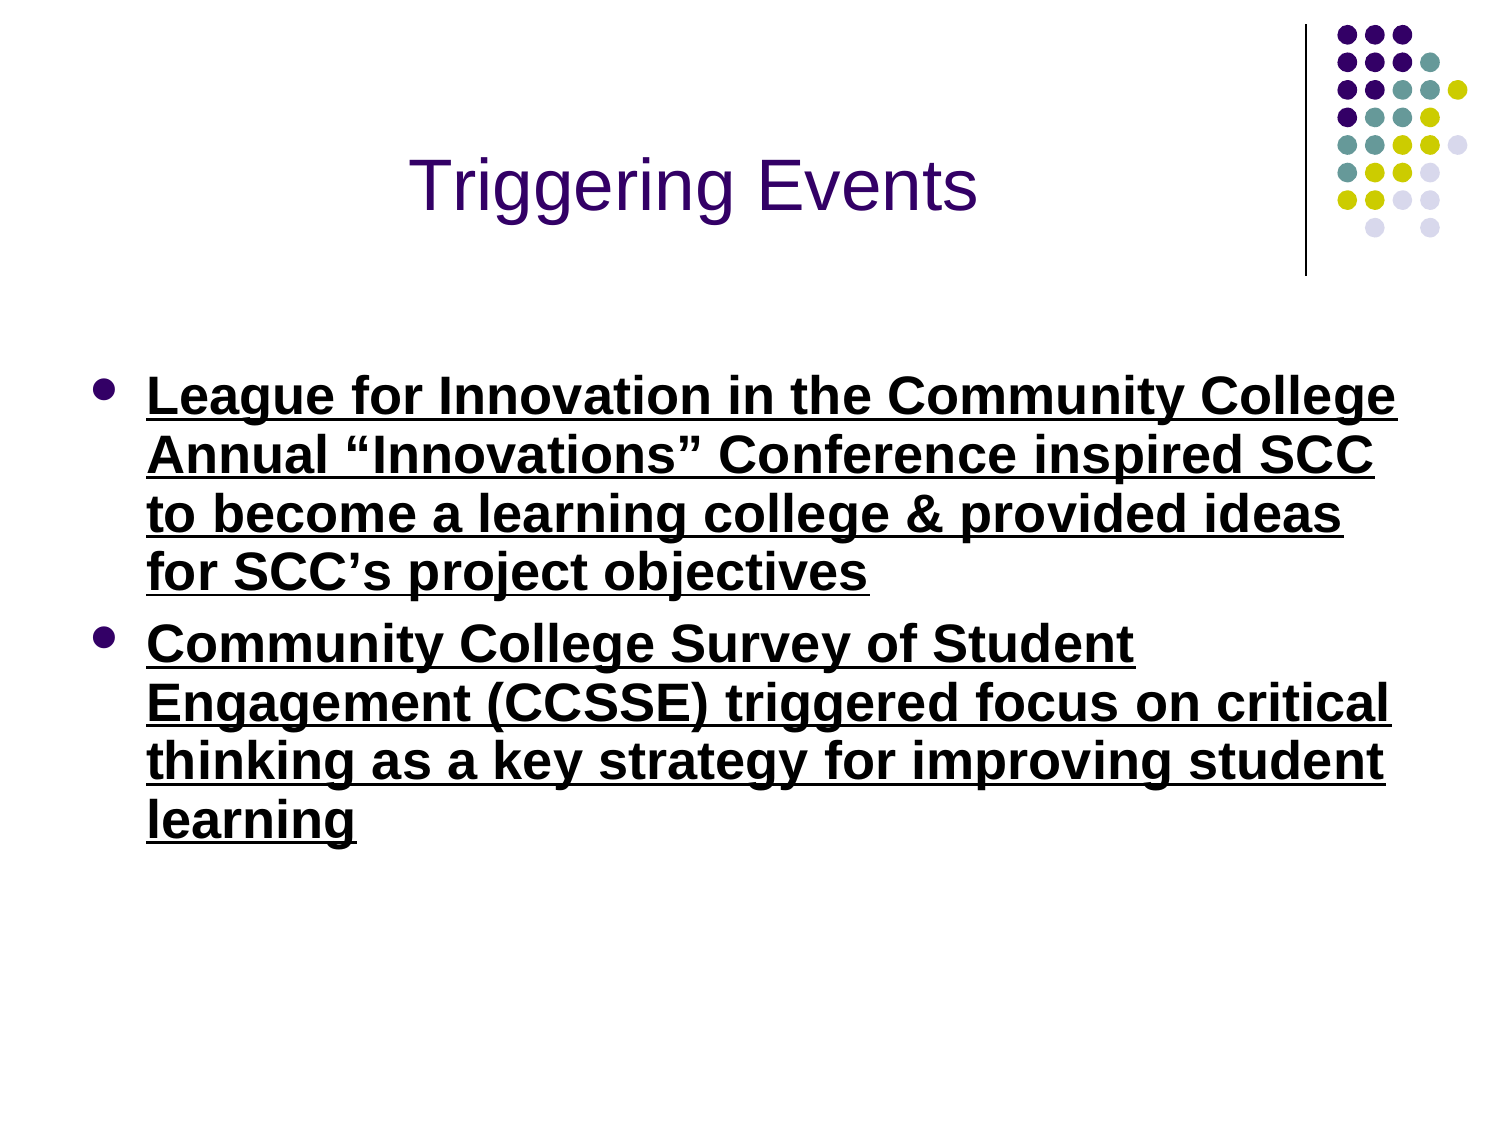

# Triggering Events
League for Innovation in the Community College Annual “Innovations” Conference inspired SCC to become a learning college & provided ideas for SCC’s project objectives
Community College Survey of Student Engagement (CCSSE) triggered focus on critical thinking as a key strategy for improving student learning